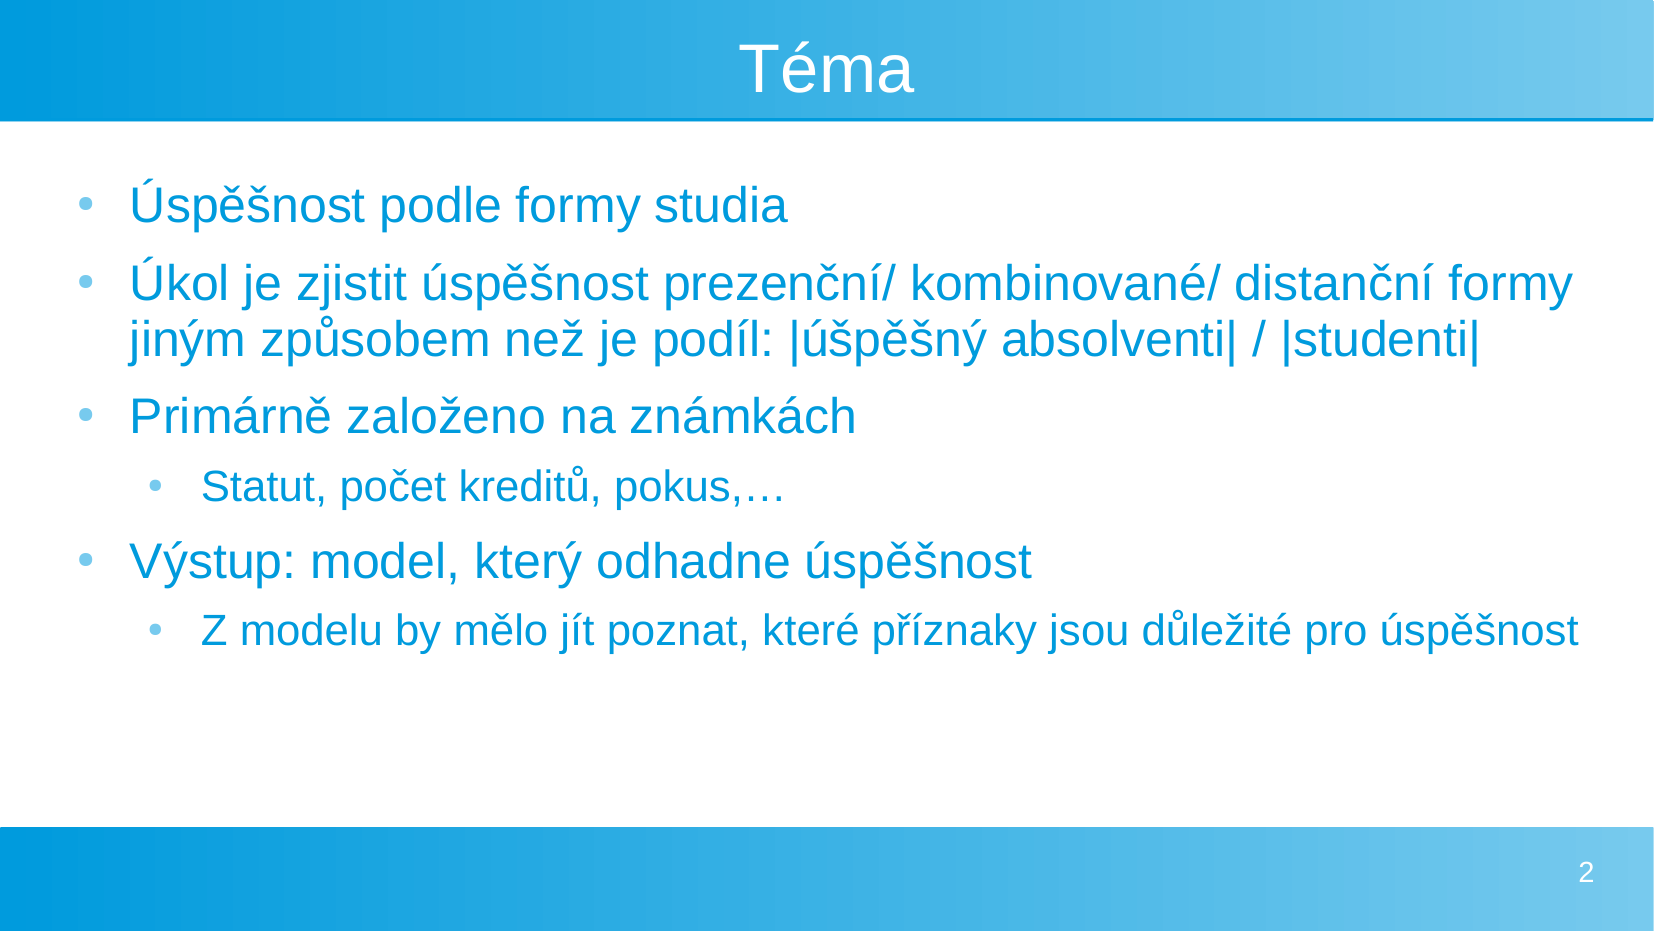

# Téma
Úspěšnost podle formy studia
Úkol je zjistit úspěšnost prezenční/ kombinované/ distanční formy jiným způsobem než je podíl: |úšpěšný absolventi| / |studenti|
Primárně založeno na známkách
Statut, počet kreditů, pokus,…
Výstup: model, který odhadne úspěšnost
Z modelu by mělo jít poznat, které příznaky jsou důležité pro úspěšnost
2